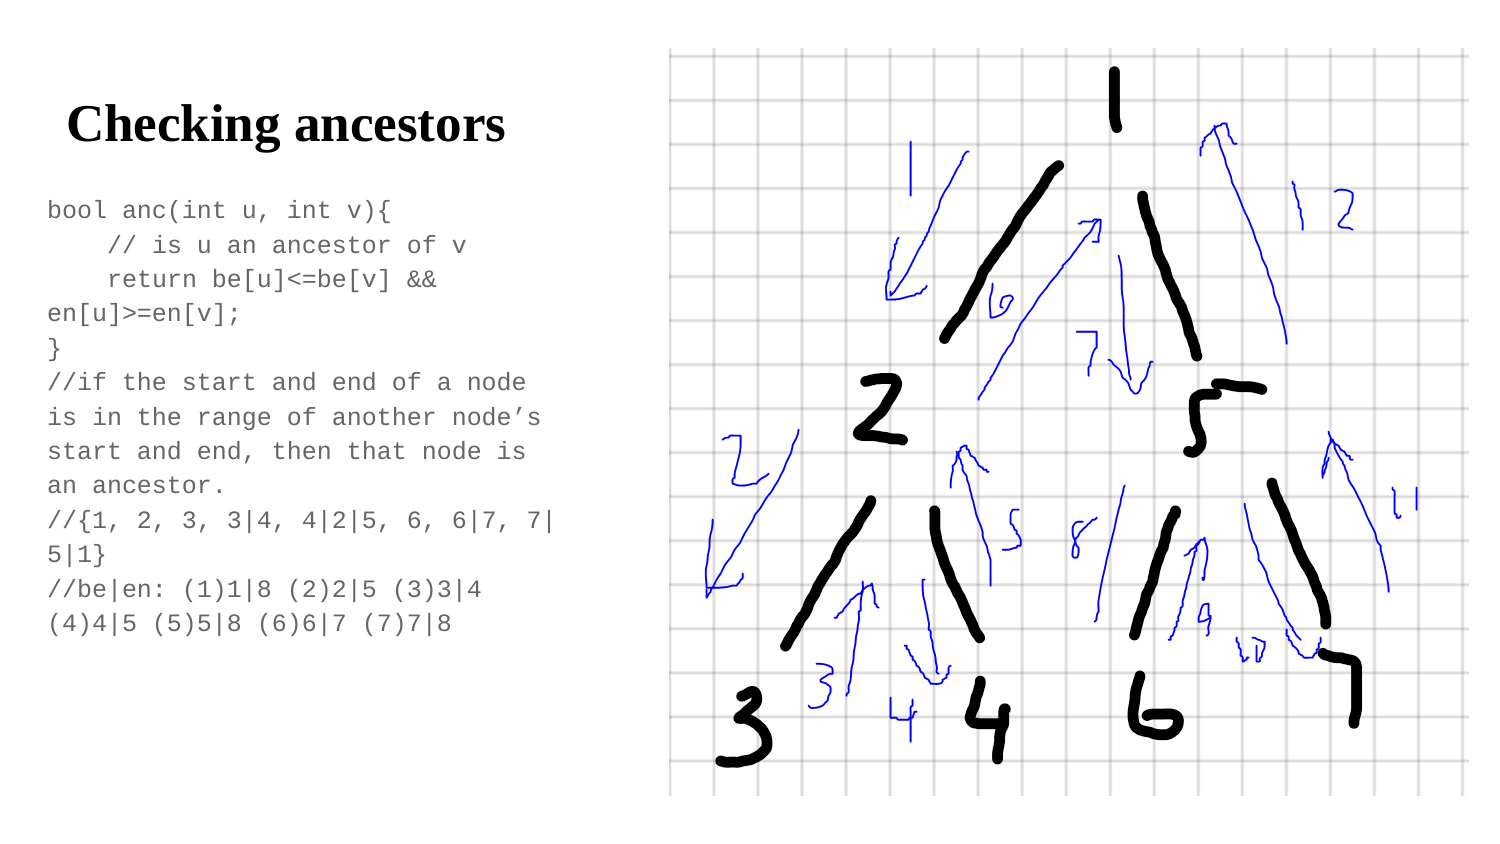

# Checking ancestors
bool anc(int u, int v){
 // is u an ancestor of v
 return be[u]<=be[v] && en[u]>=en[v];
}
//if the start and end of a node is in the range of another node’s start and end, then that node is an ancestor.
//{1, 2, 3, 3|4, 4|2|5, 6, 6|7, 7|5|1}
//be|en: (1)1|8 (2)2|5 (3)3|4 (4)4|5 (5)5|8 (6)6|7 (7)7|8